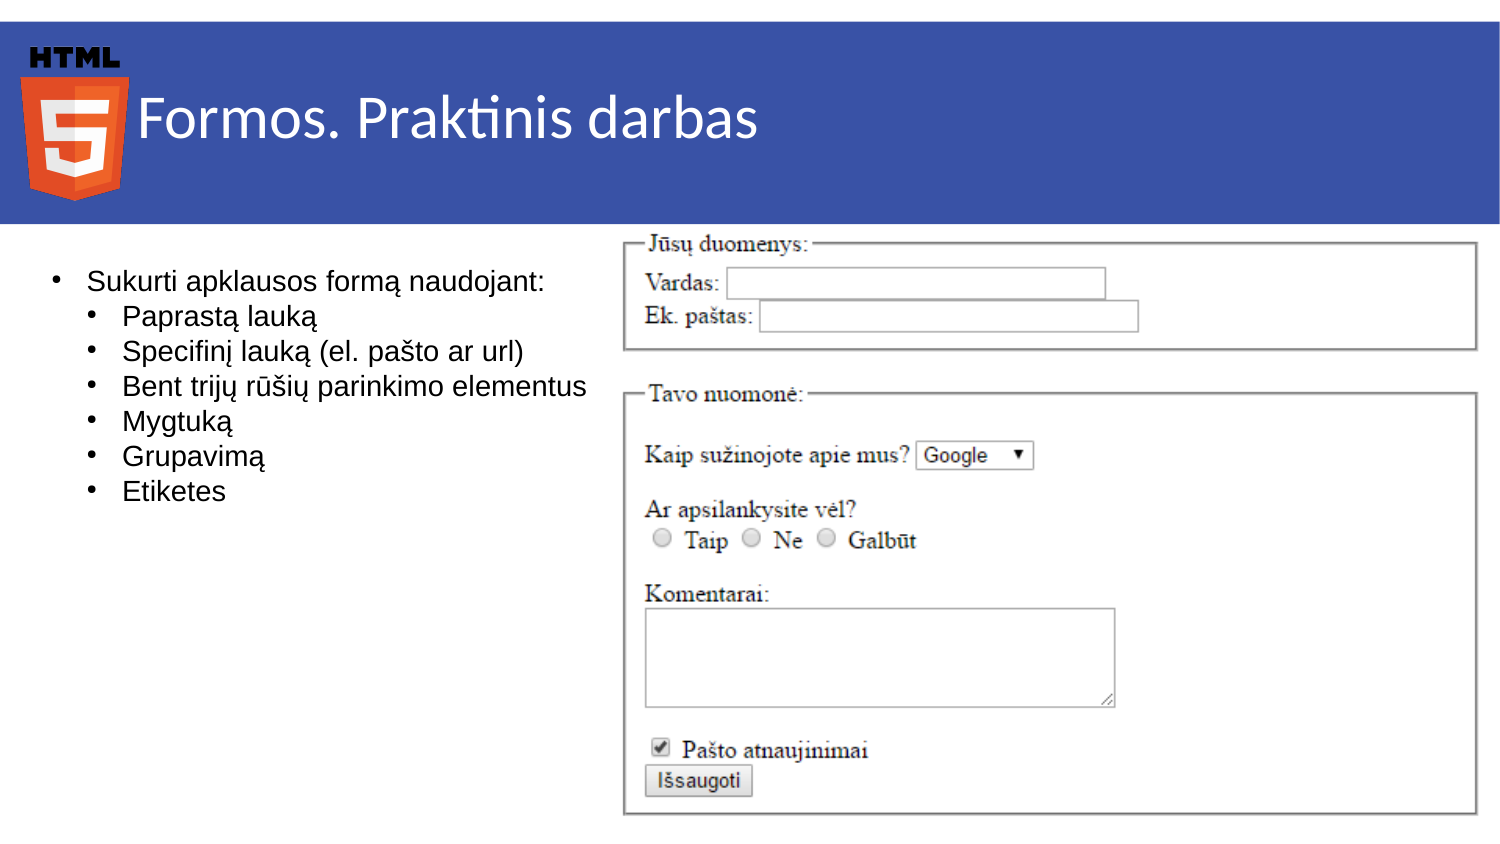

# Formos. Praktinis darbas
Sukurti apklausos formą naudojant:
Paprastą lauką
Specifinį lauką (el. pašto ar url)
Bent trijų rūšių parinkimo elementus
Mygtuką
Grupavimą
Etiketes